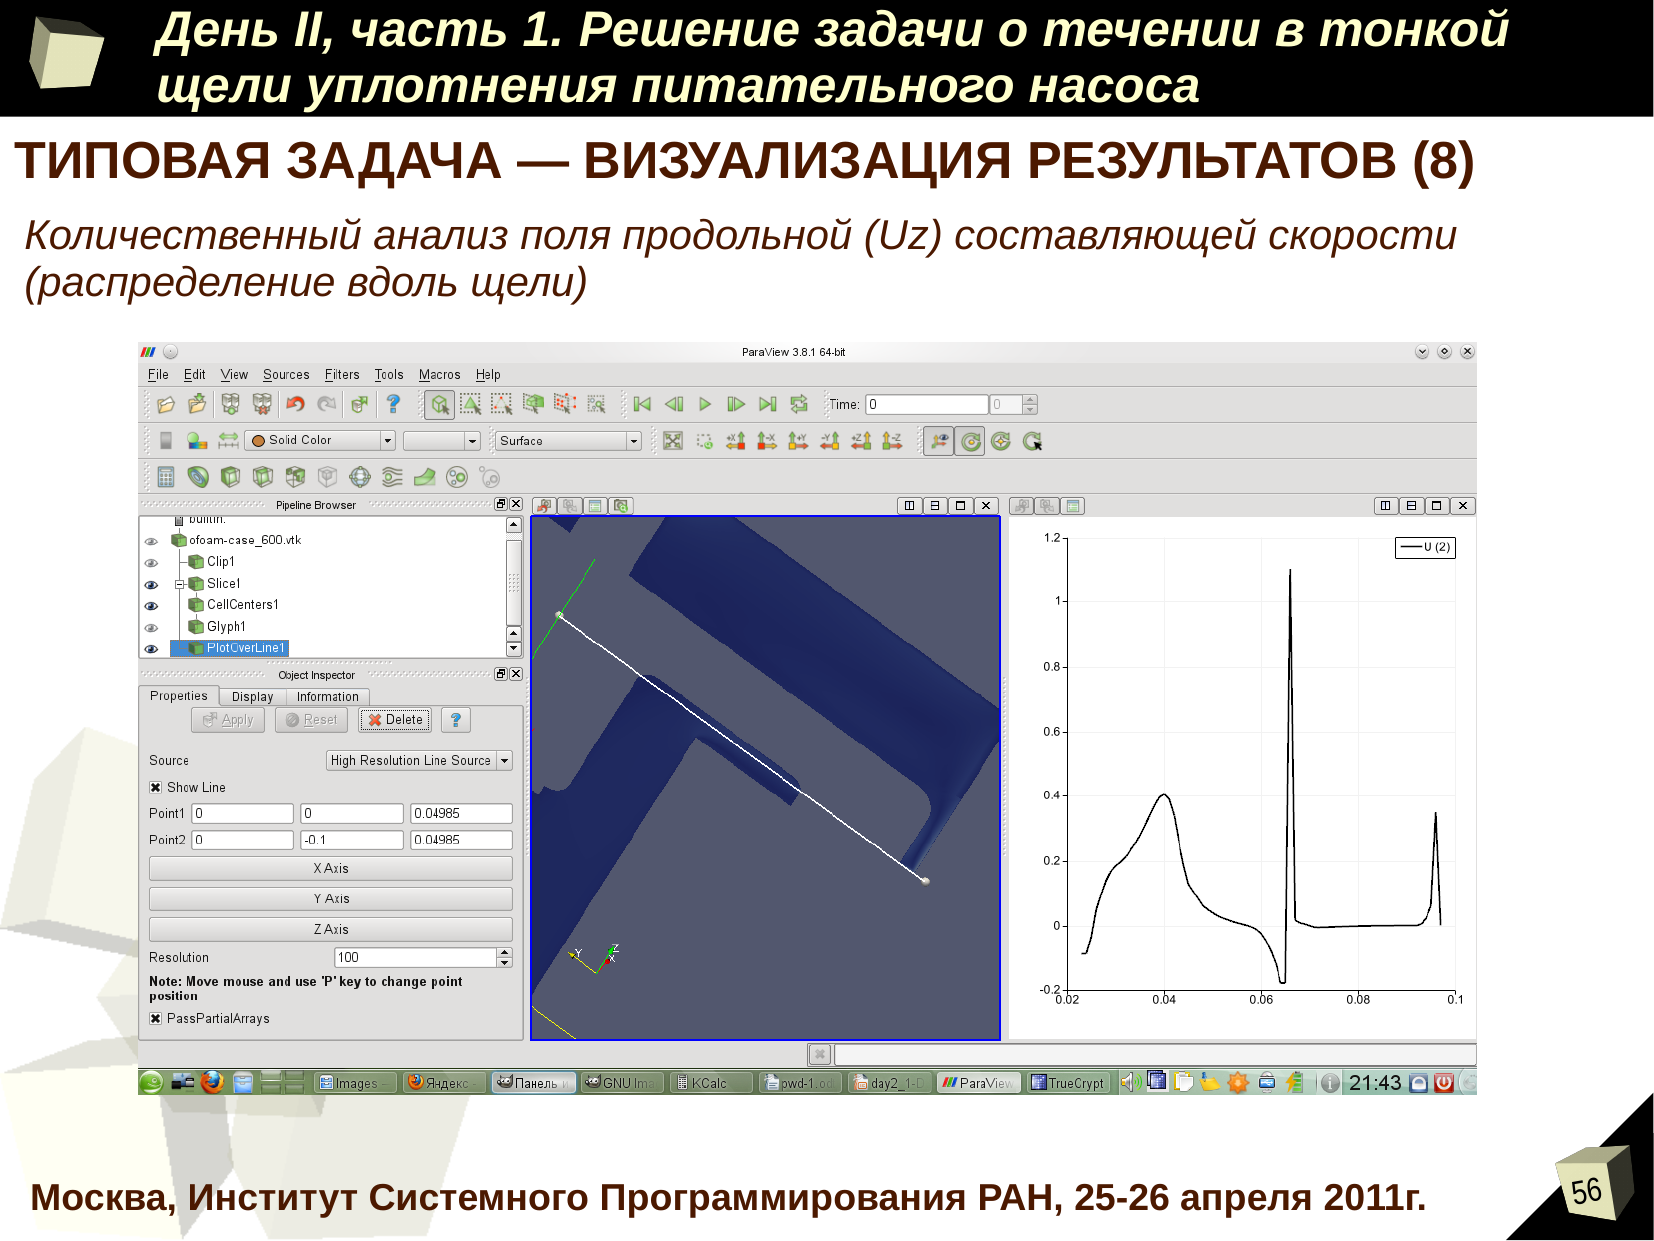

ТИПОВАЯ ЗАДАЧА — ВИЗУАЛИЗАЦИЯ РЕЗУЛЬТАТОВ (8)
Количественный анализ поля продольной (Uz) составляющей скорости (распределение вдоль щели)